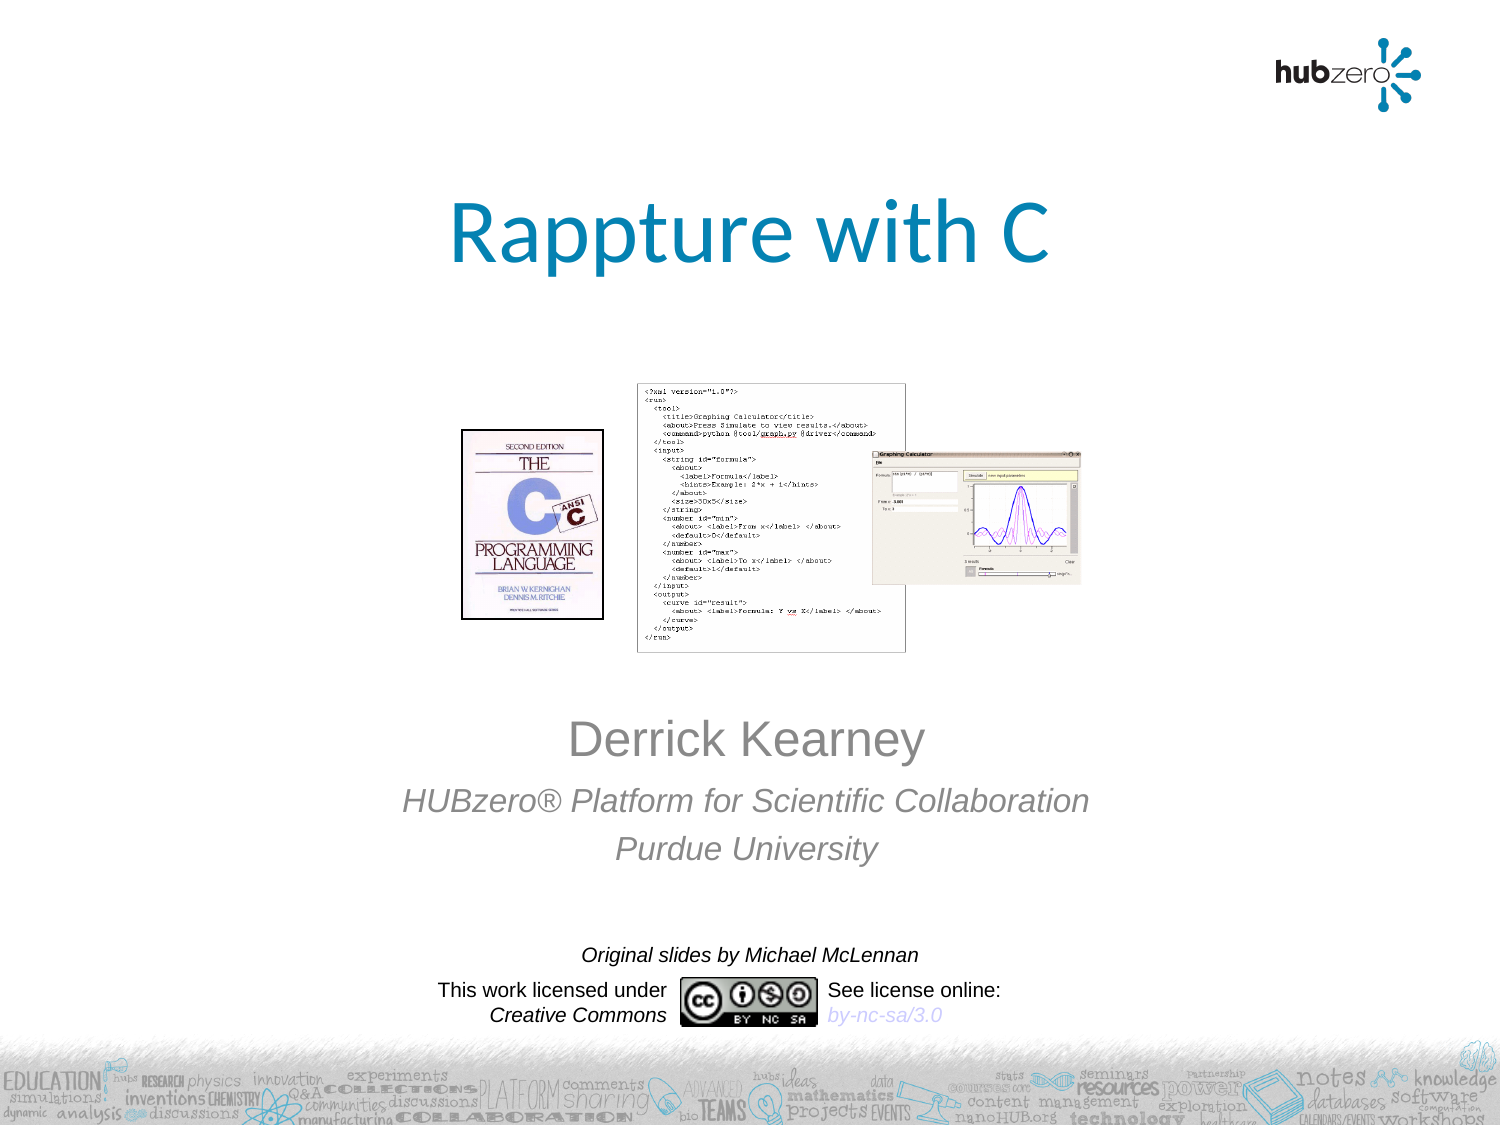

Rappture with C
Derrick Kearney
HUBzero® Platform for Scientific Collaboration
Purdue University
Original slides by Michael McLennan
This work licensed under
Creative Commons
See license online:
by-nc-sa/3.0